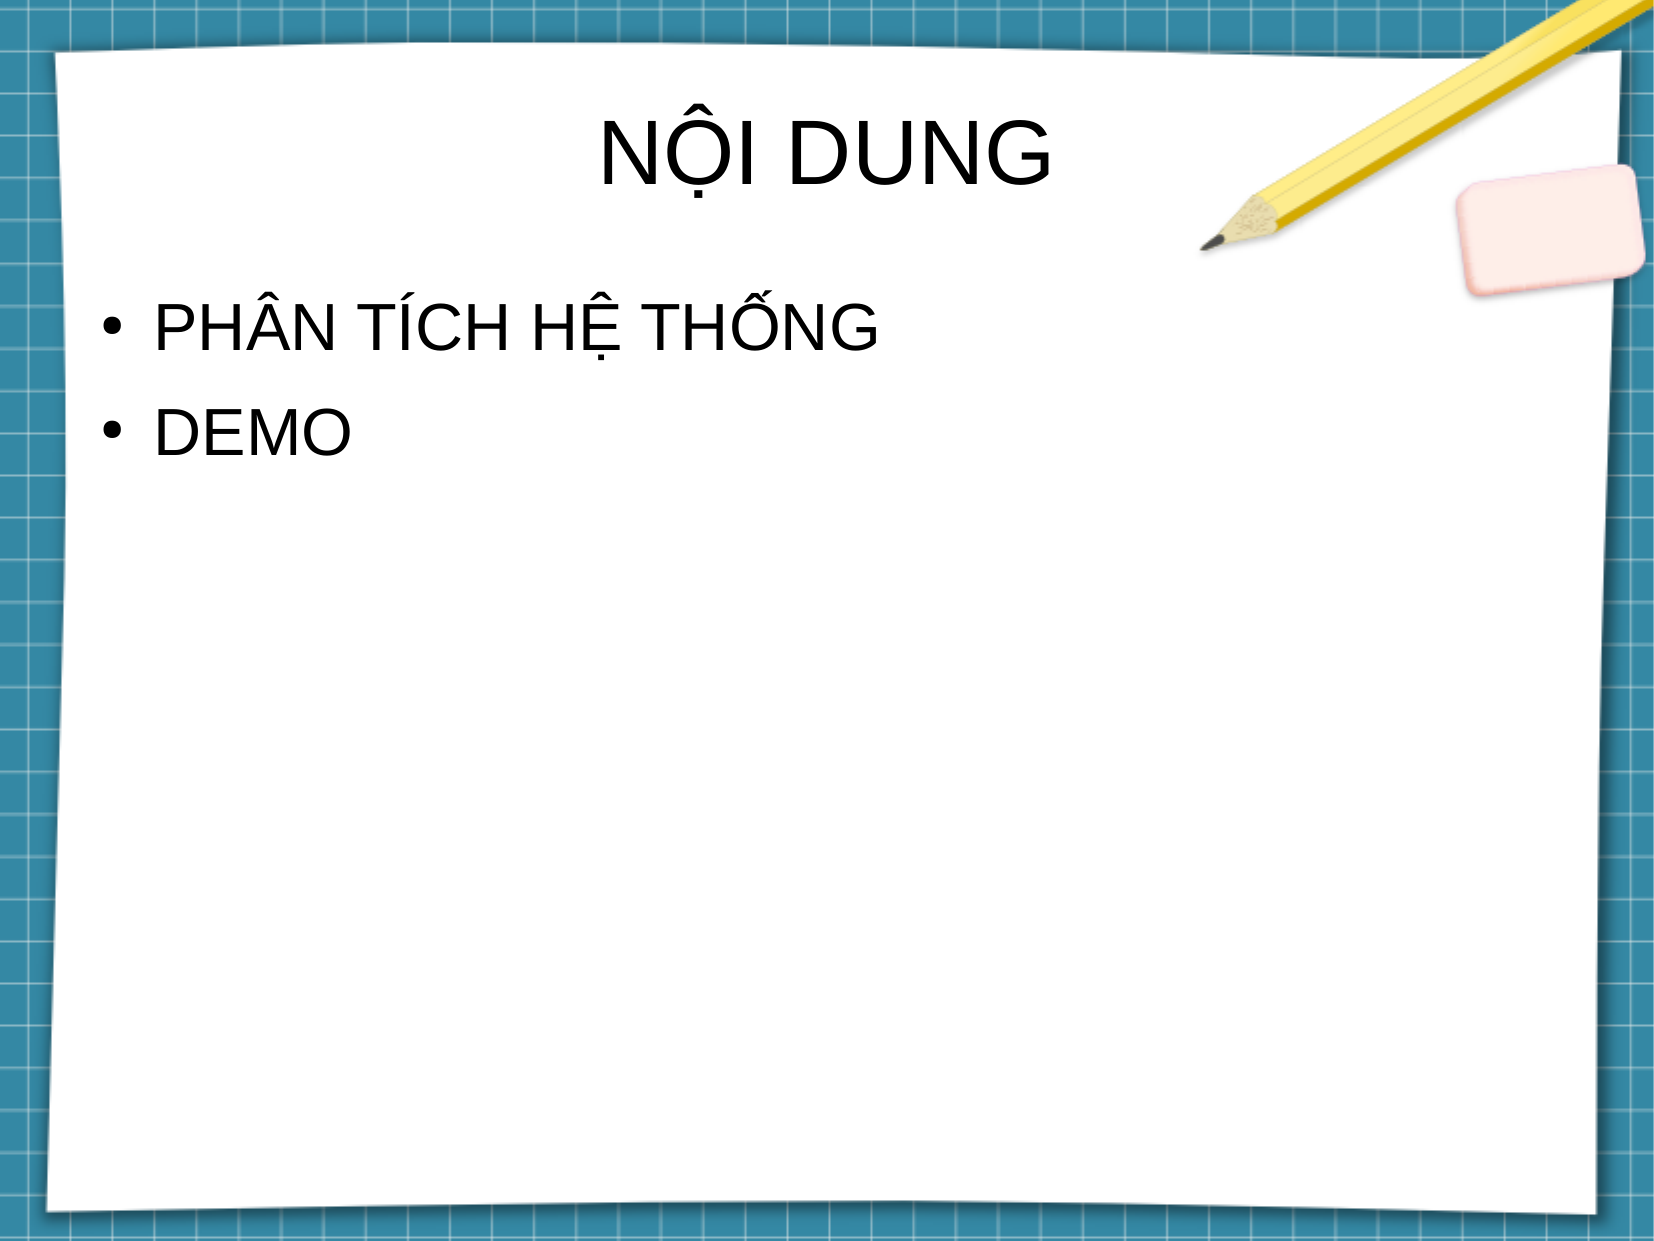

# NỘI DUNG
PHÂN TÍCH HỆ THỐNG
DEMO